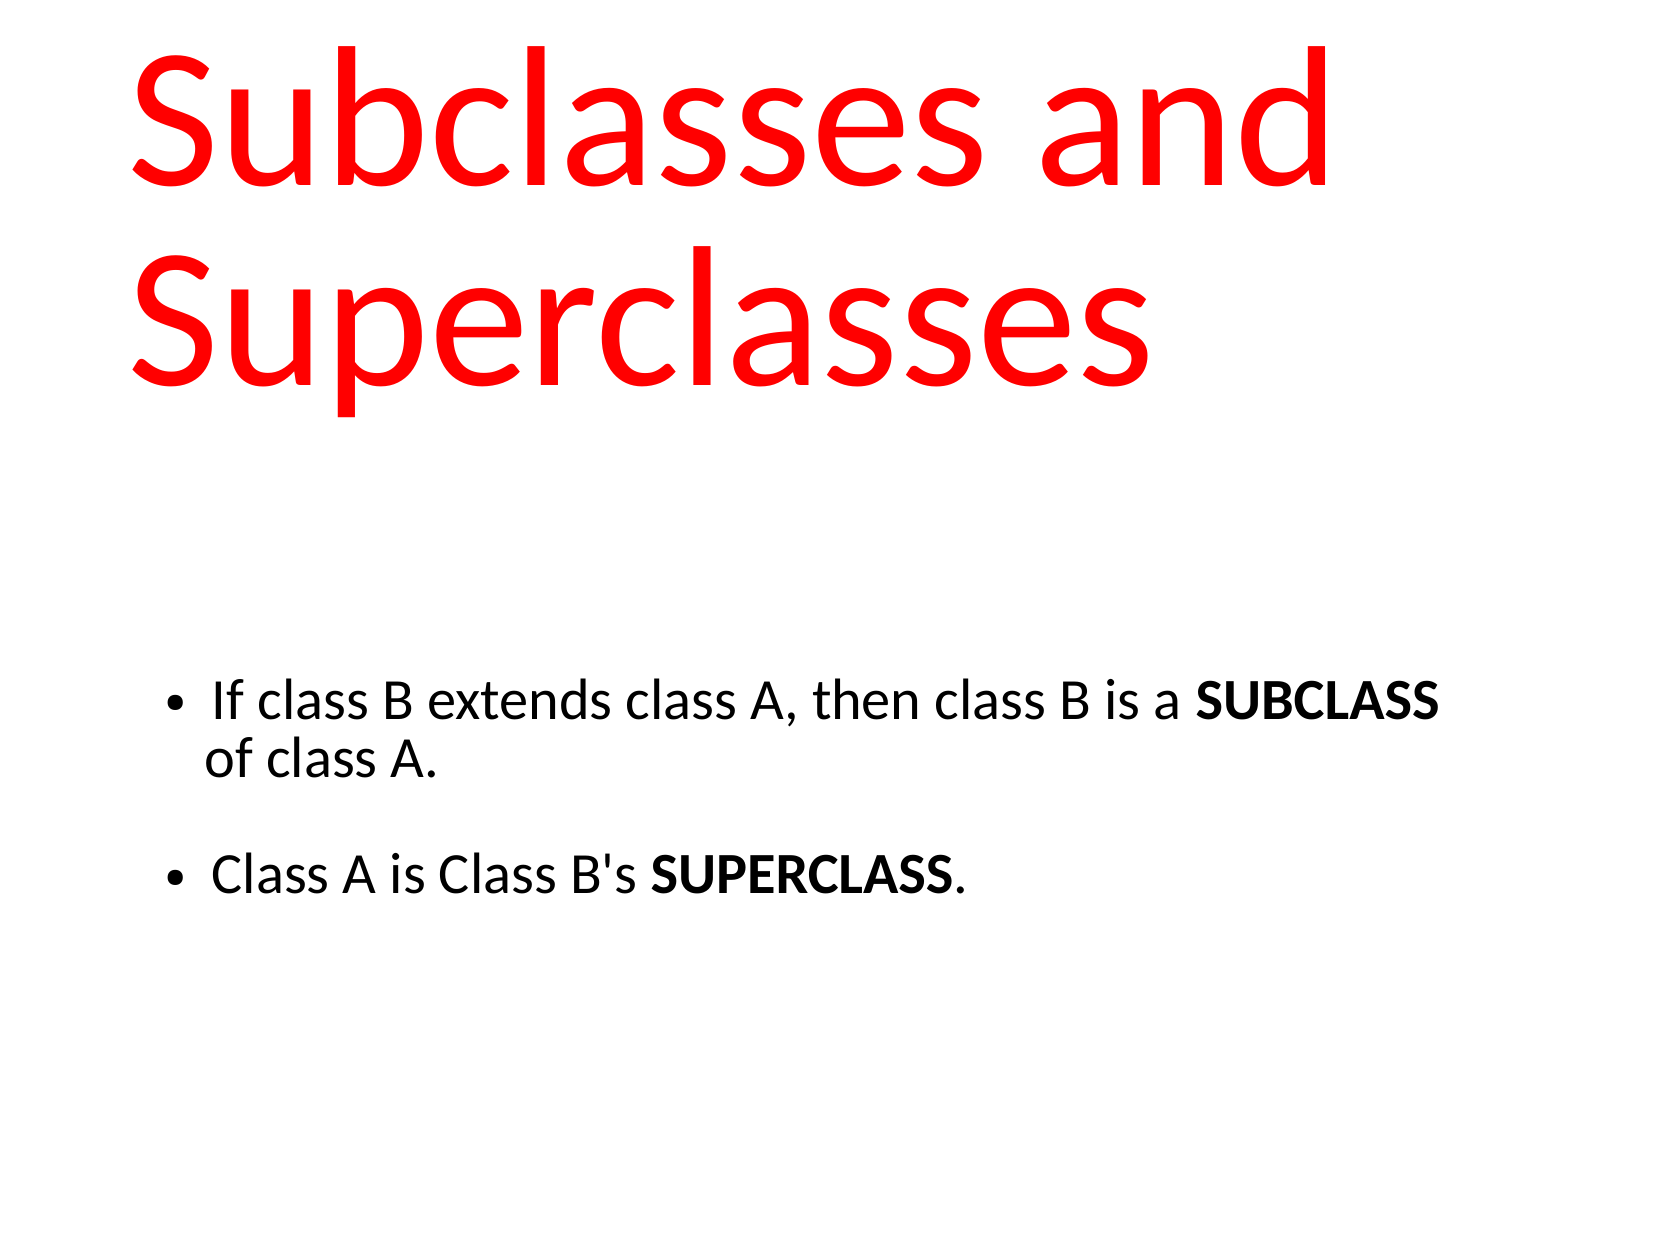

Subclasses and Superclasses
 If class B extends class A, then class B is a SUBCLASS
 of class A.
 Class A is Class B's SUPERCLASS.